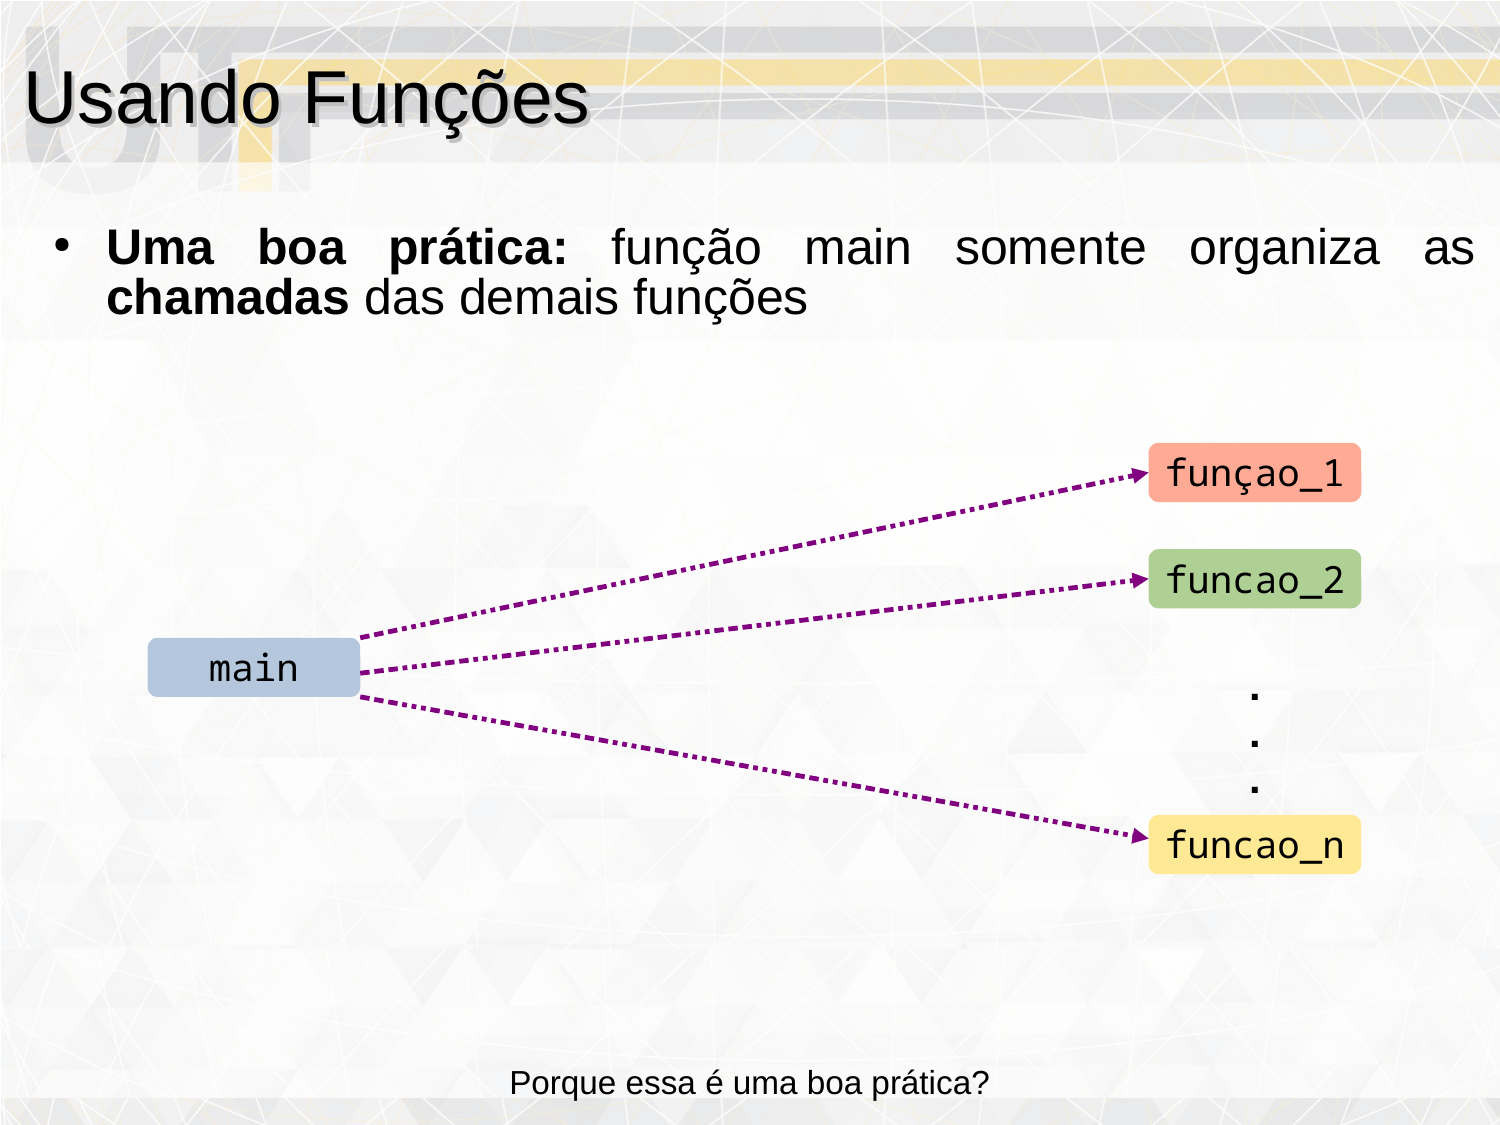

# Usando Funções
Uma boa prática: função main somente organiza as chamadas das demais funções
funçao_1
funcao_2
main
.
.
.
funcao_n
Porque essa é uma boa prática?